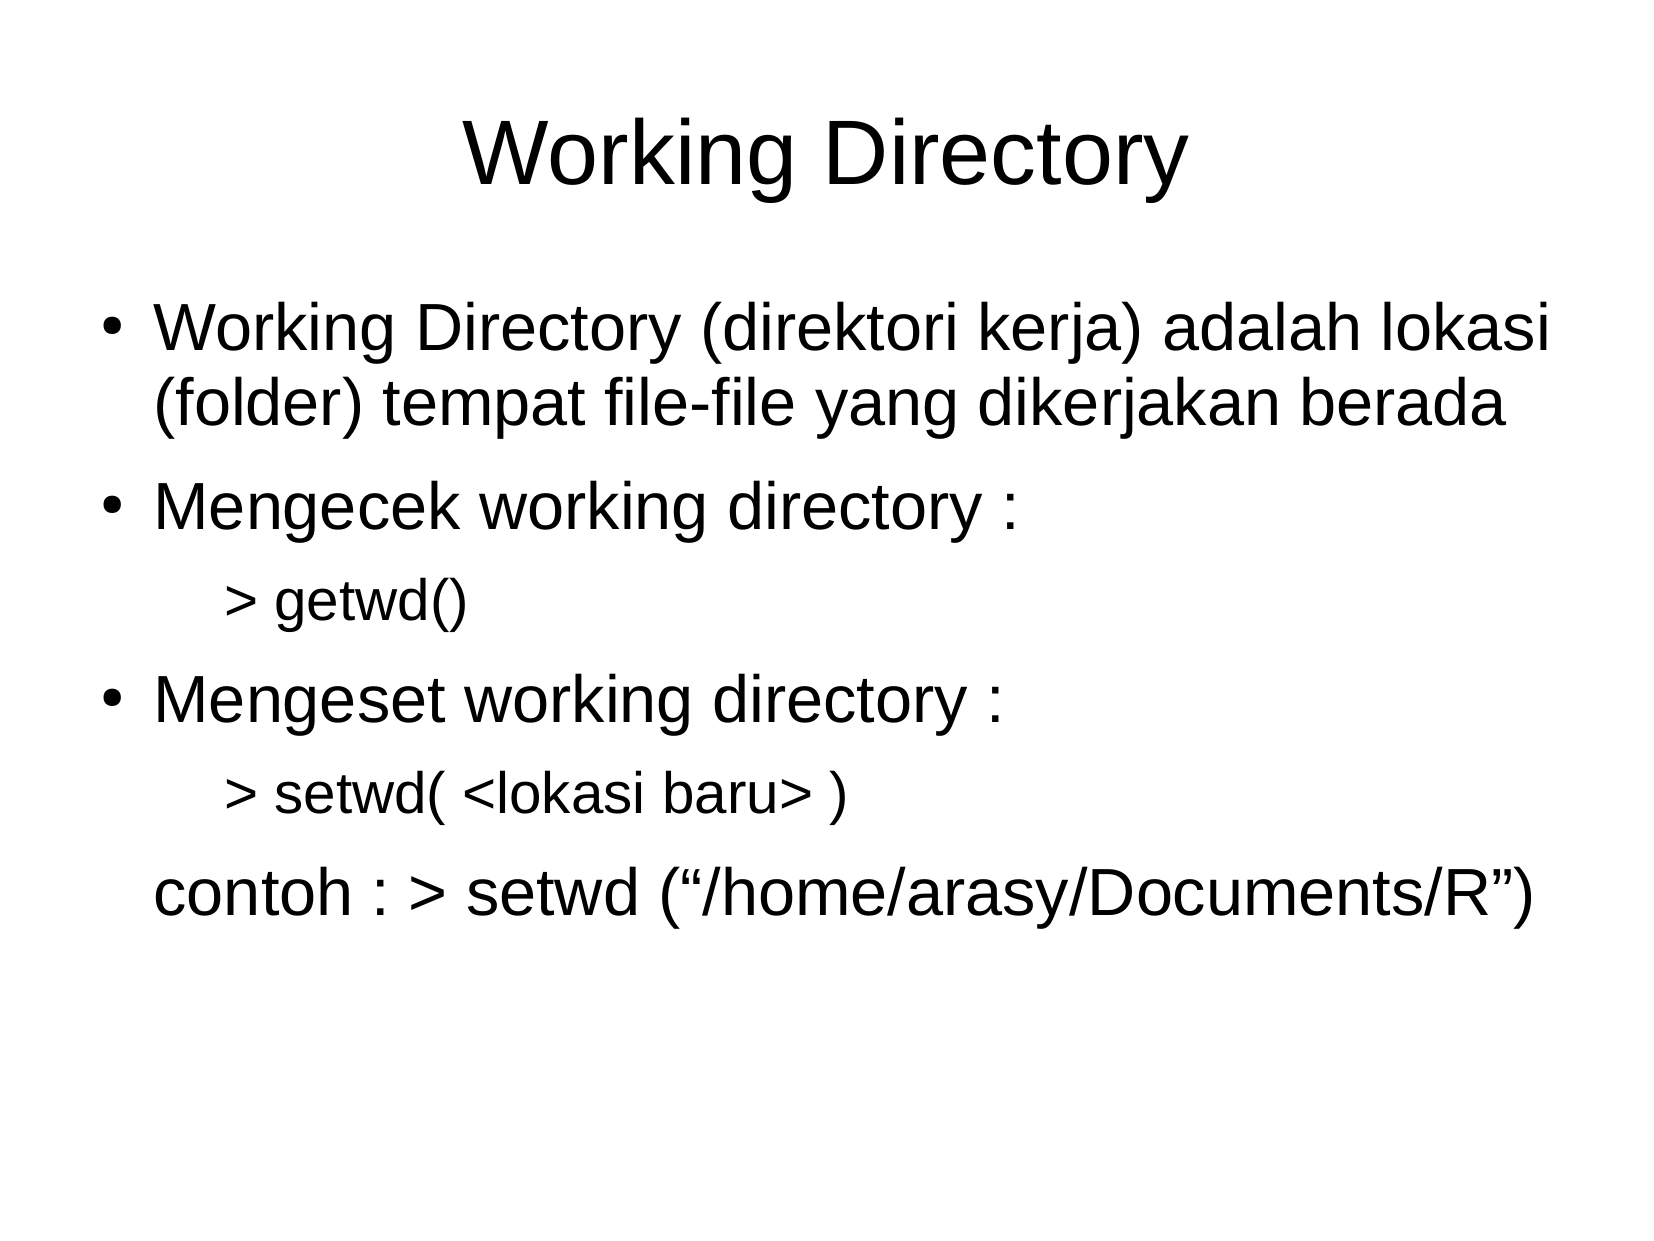

# Working Directory
Working Directory (direktori kerja) adalah lokasi (folder) tempat file-file yang dikerjakan berada
Mengecek working directory :
> getwd()
Mengeset working directory :
> setwd( <lokasi baru> )
contoh : > setwd (“/home/arasy/Documents/R”)